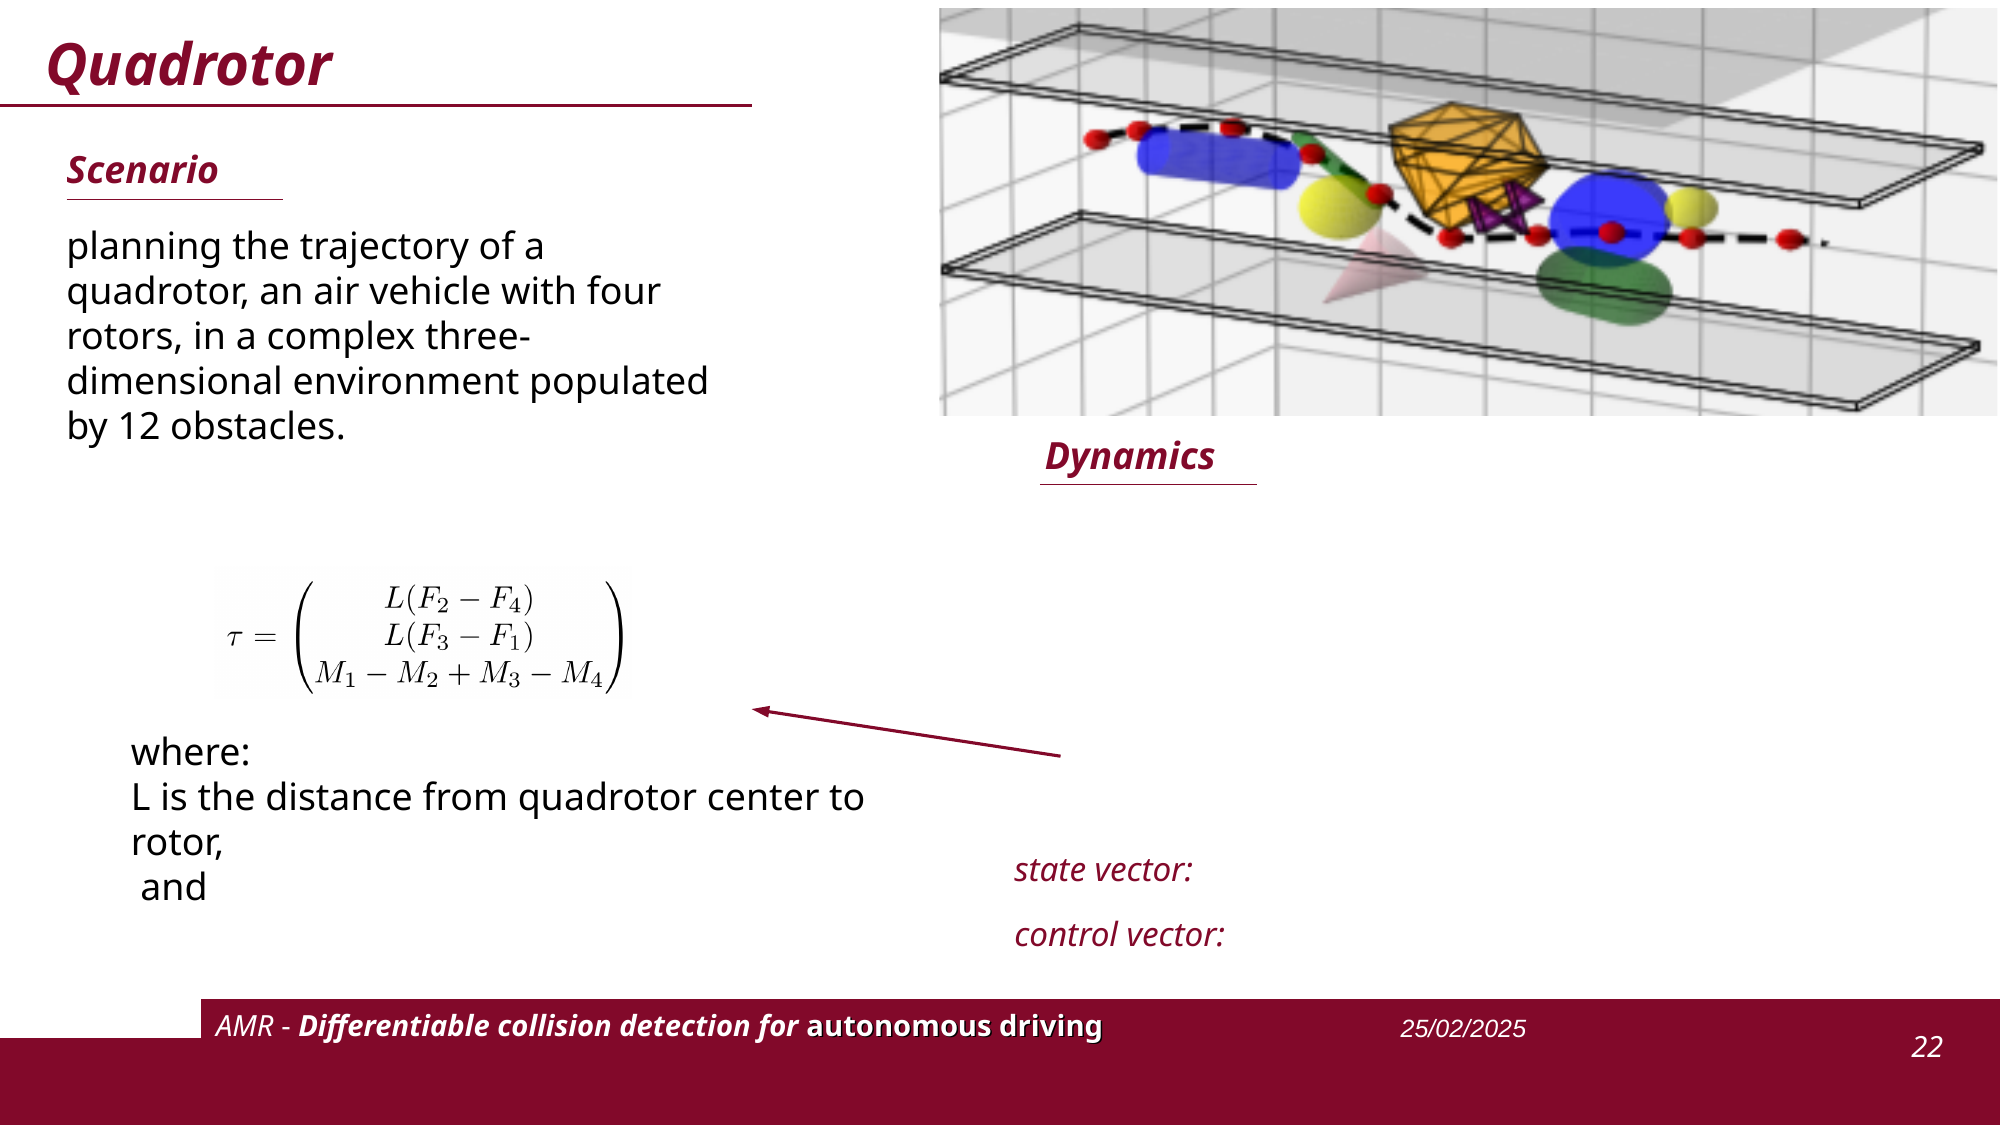

Quadrotor
Scenario
planning the trajectory of a quadrotor, an air vehicle with four rotors, in a complex three-dimensional environment populated by 12 obstacles.
Dynamics
Challenge
complexity of the environment
Primitives
where:
L is the distance from quadrotor center to rotor,
 and
sphere
Quadrotor
polytopes, cones, capsules, cylinders, sphere and padded polygon.
Obstacles
state vector:
control vector:
AMR - Differentiable collision detection for autonomous driving
25/02/2025